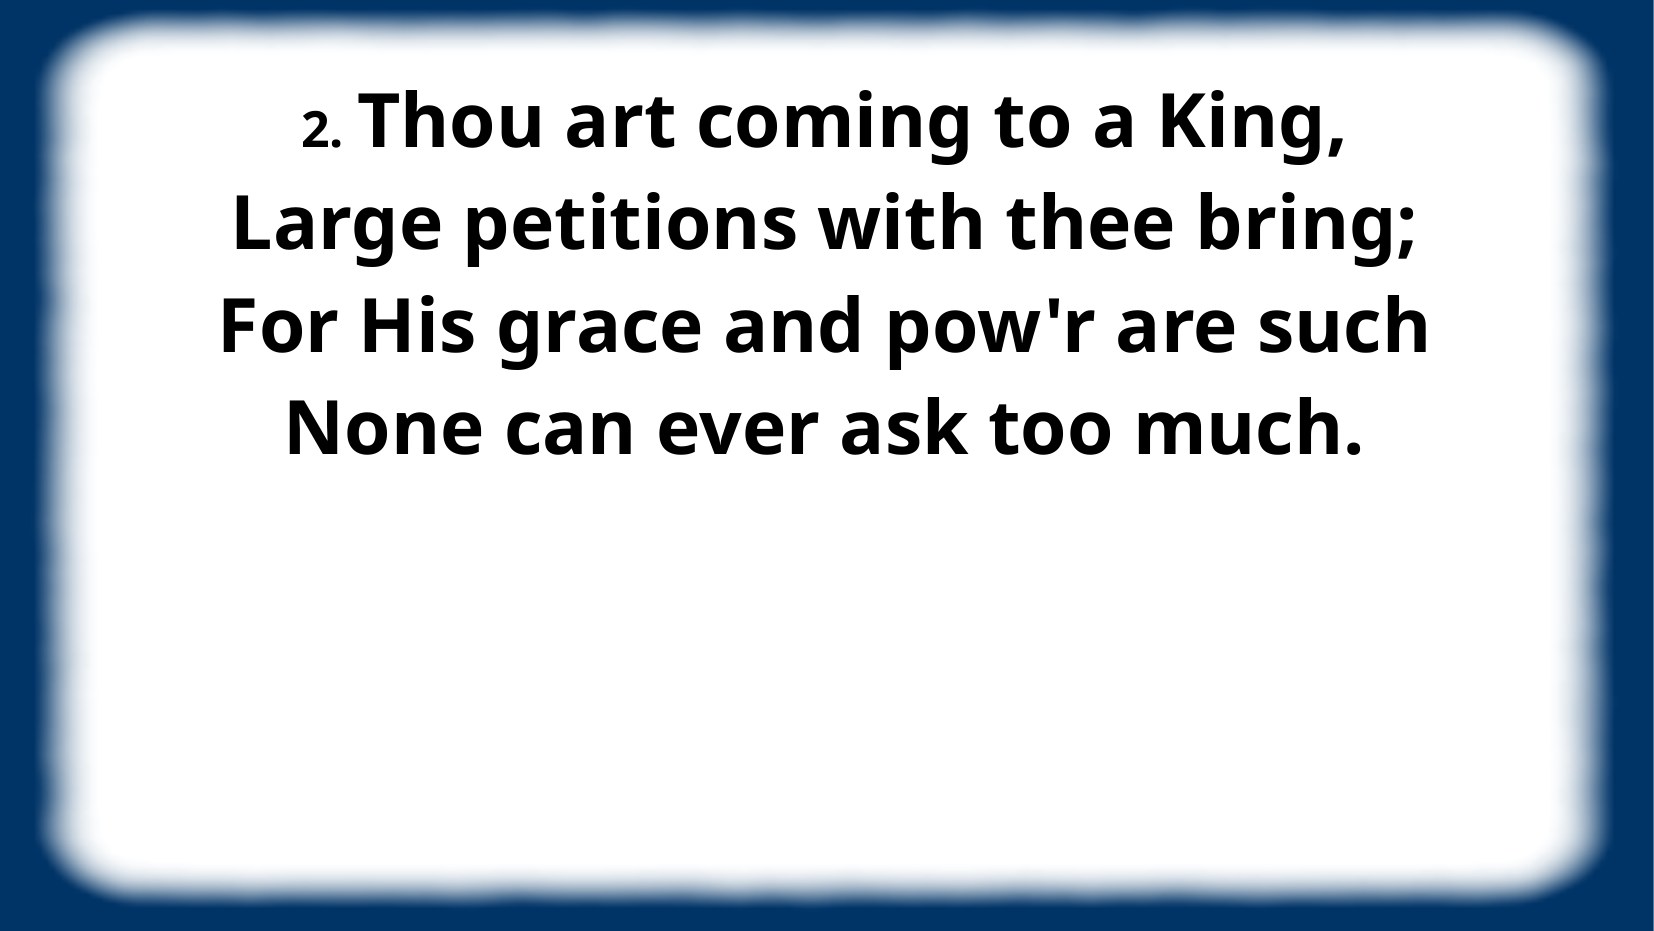

2. Thou art coming to a King,
Large petitions with thee bring;
For His grace and pow'r are such
None can ever ask too much.